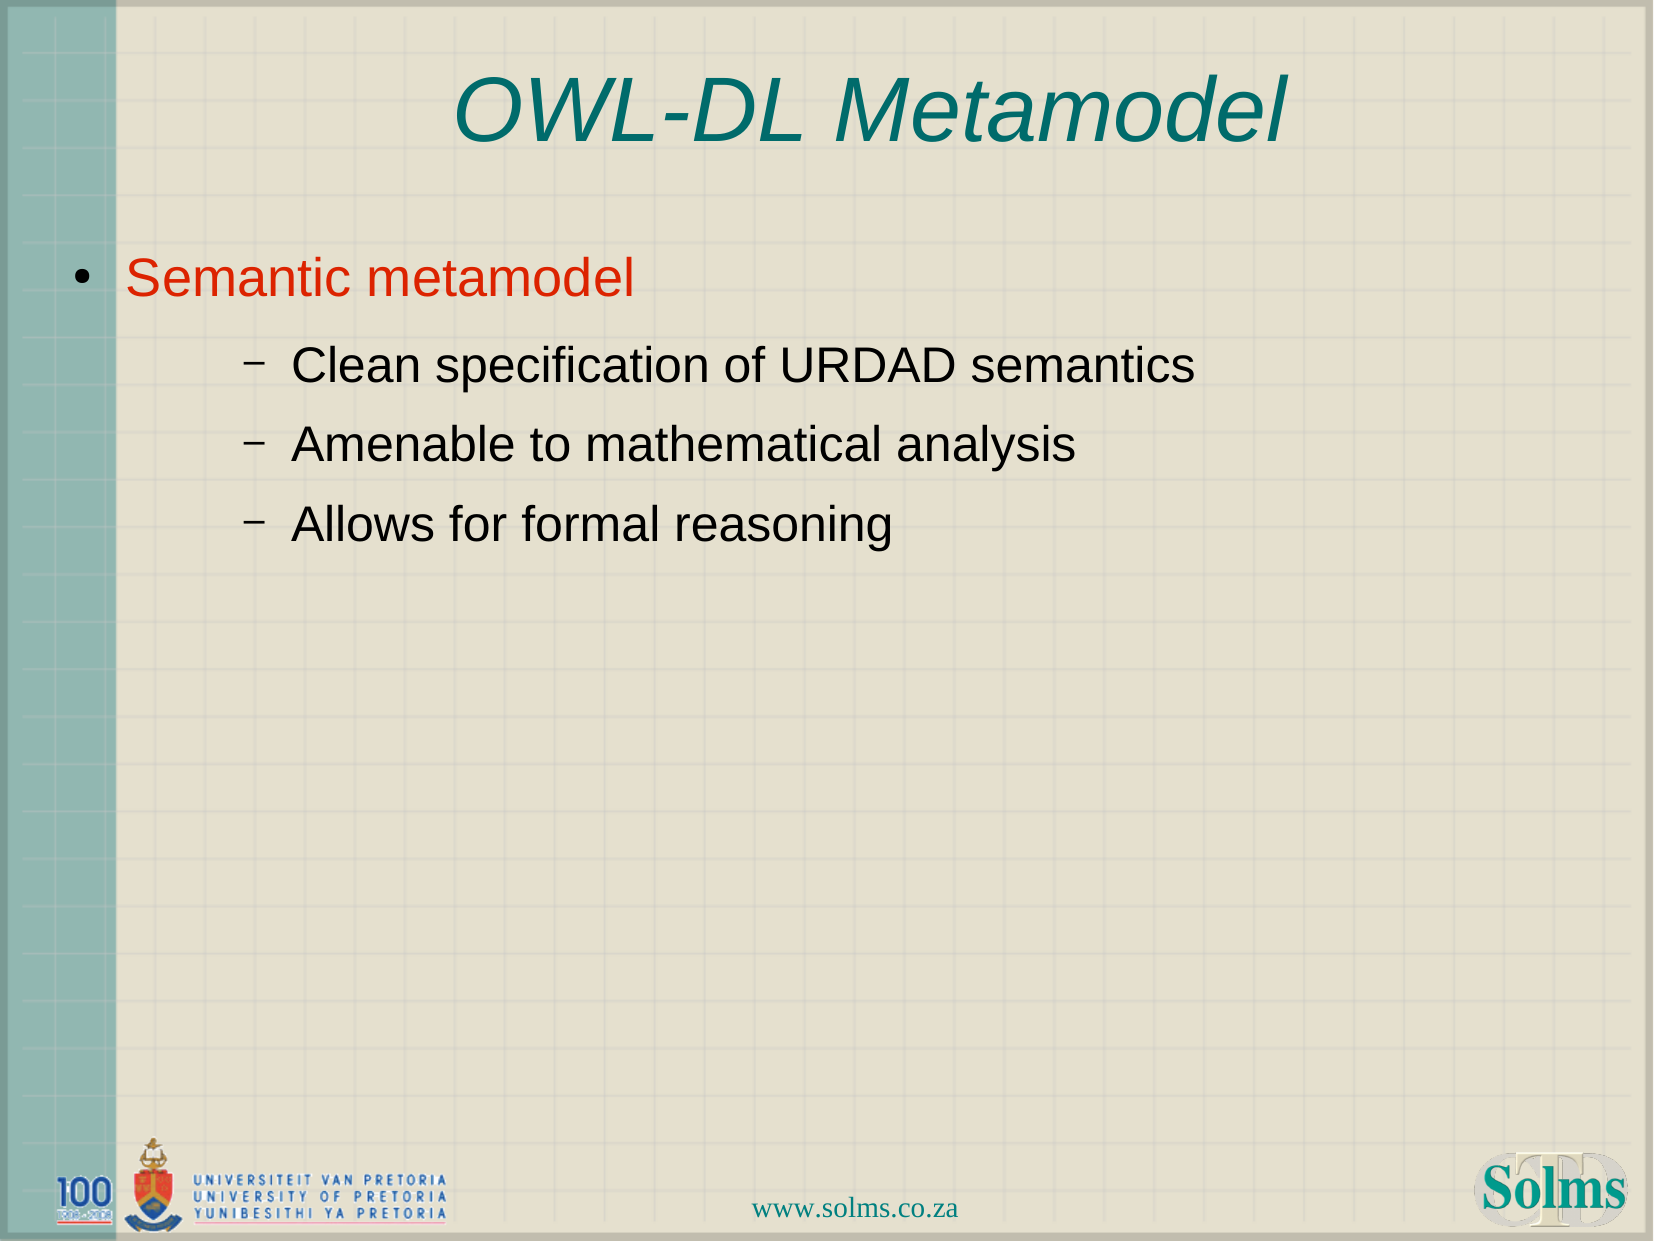

# OWL-DL Metamodel
Semantic metamodel
Clean specification of URDAD semantics
Amenable to mathematical analysis
Allows for formal reasoning
14